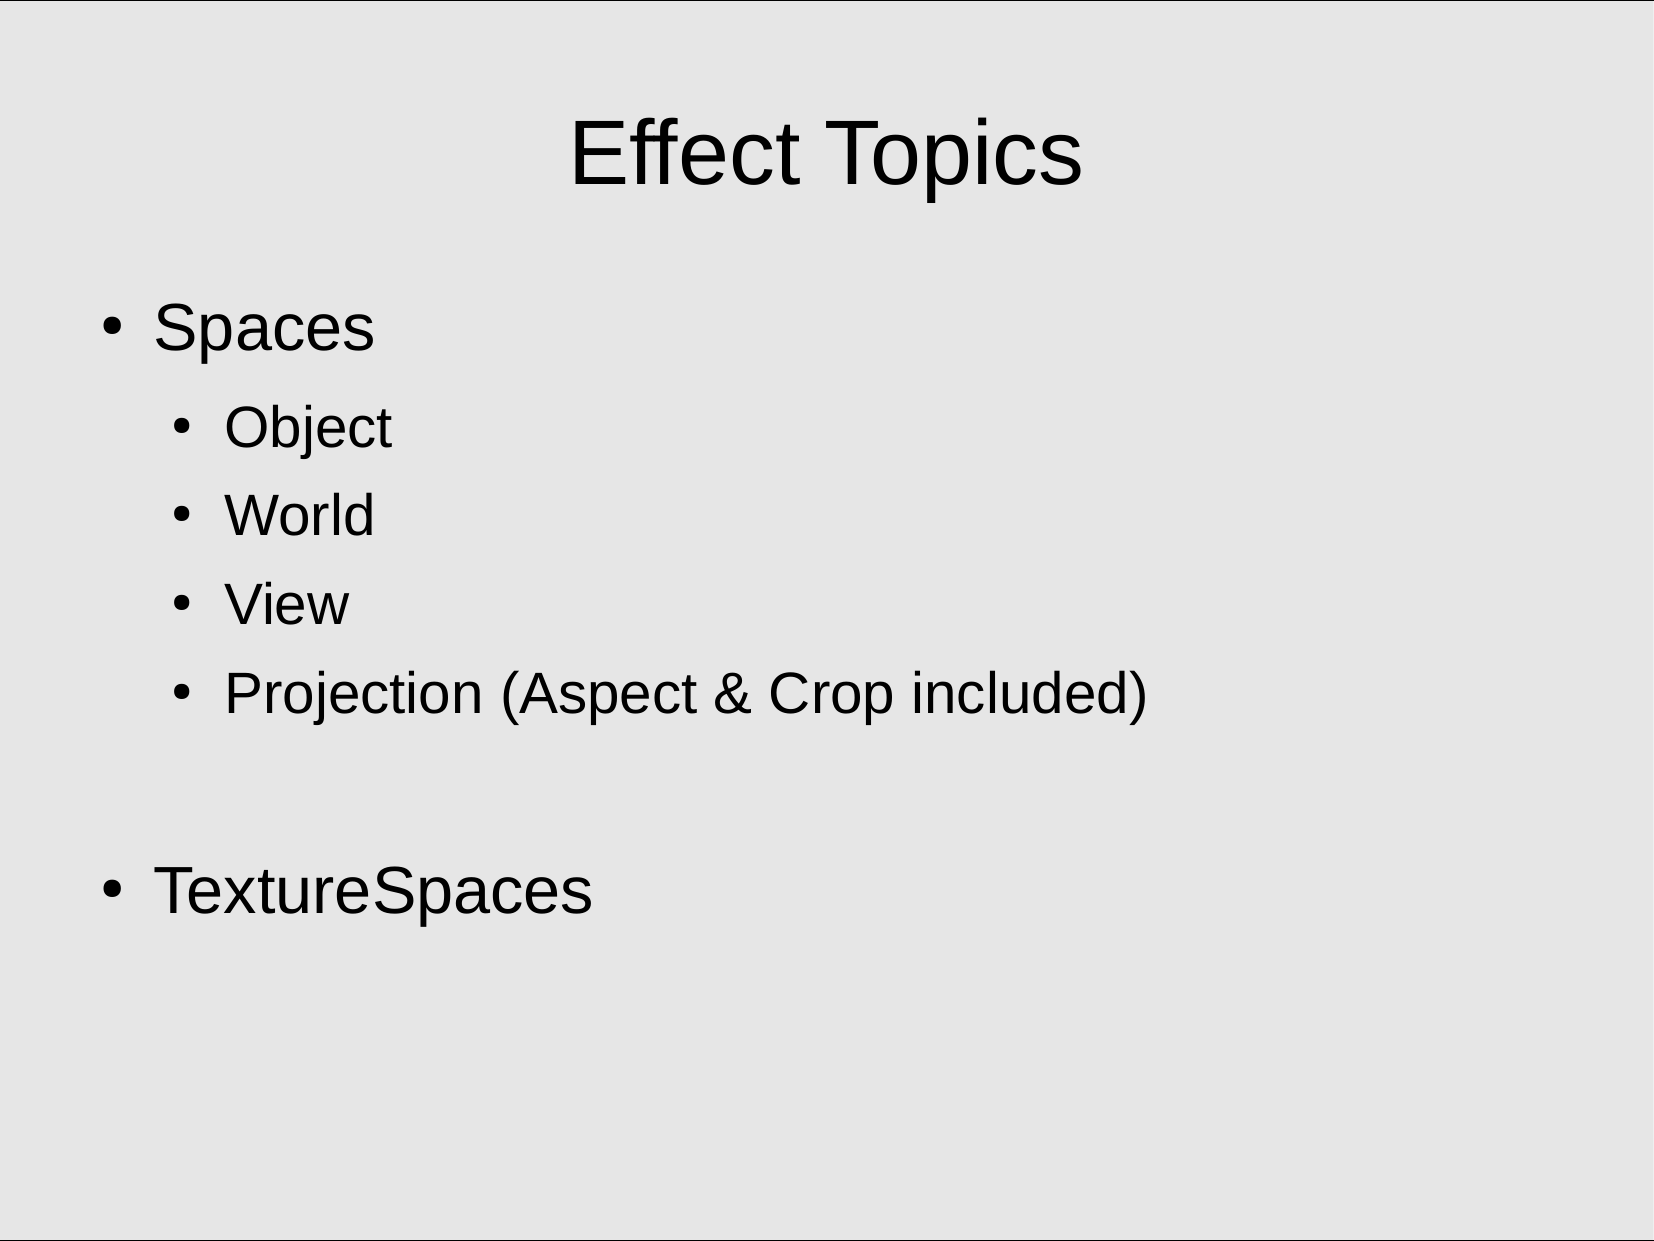

# Effect Topics
Spaces
Object
World
View
Projection (Aspect & Crop included)
TextureSpaces